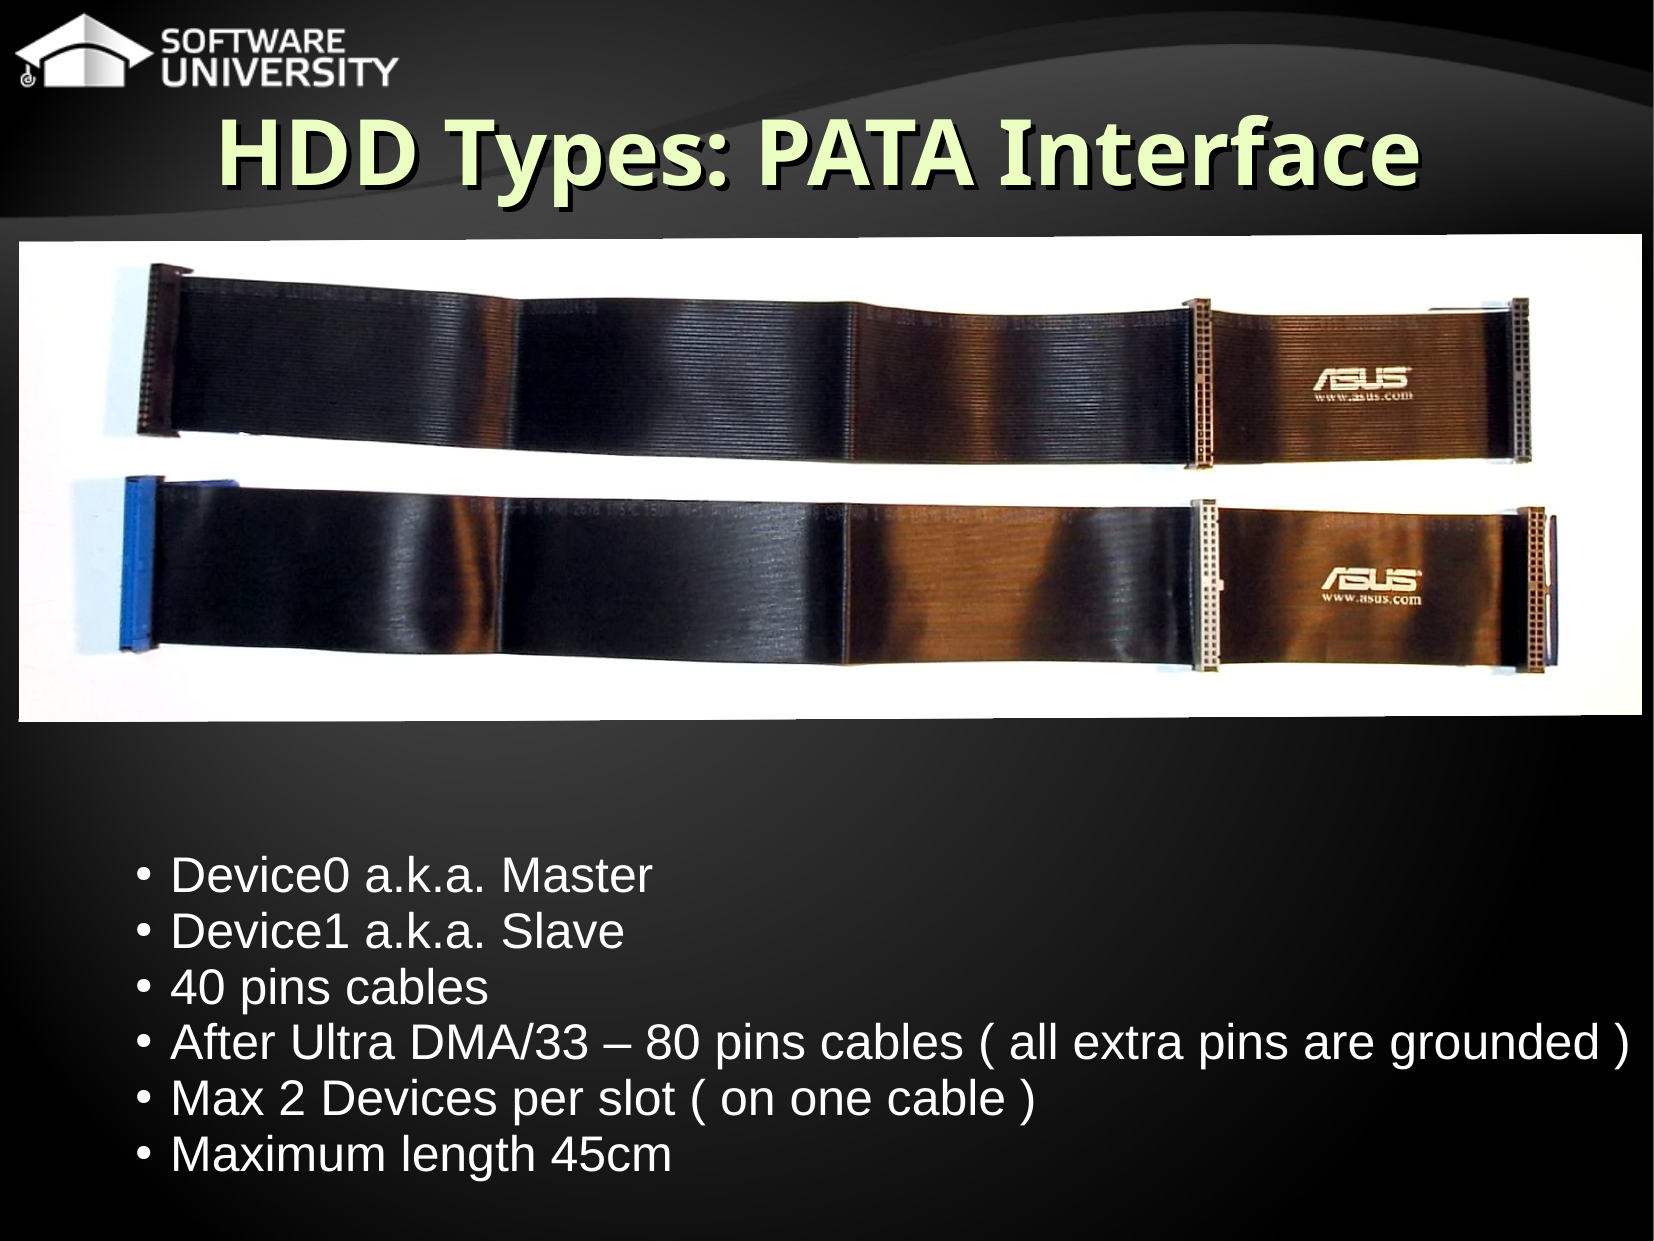

# HDD Types: PATA Interface
Device0 a.k.a. Master
Device1 a.k.a. Slave
40 pins cables
After Ultra DMA/33 – 80 pins cables ( all extra pins are grounded )
Max 2 Devices per slot ( on one cable )
Maximum length 45cm